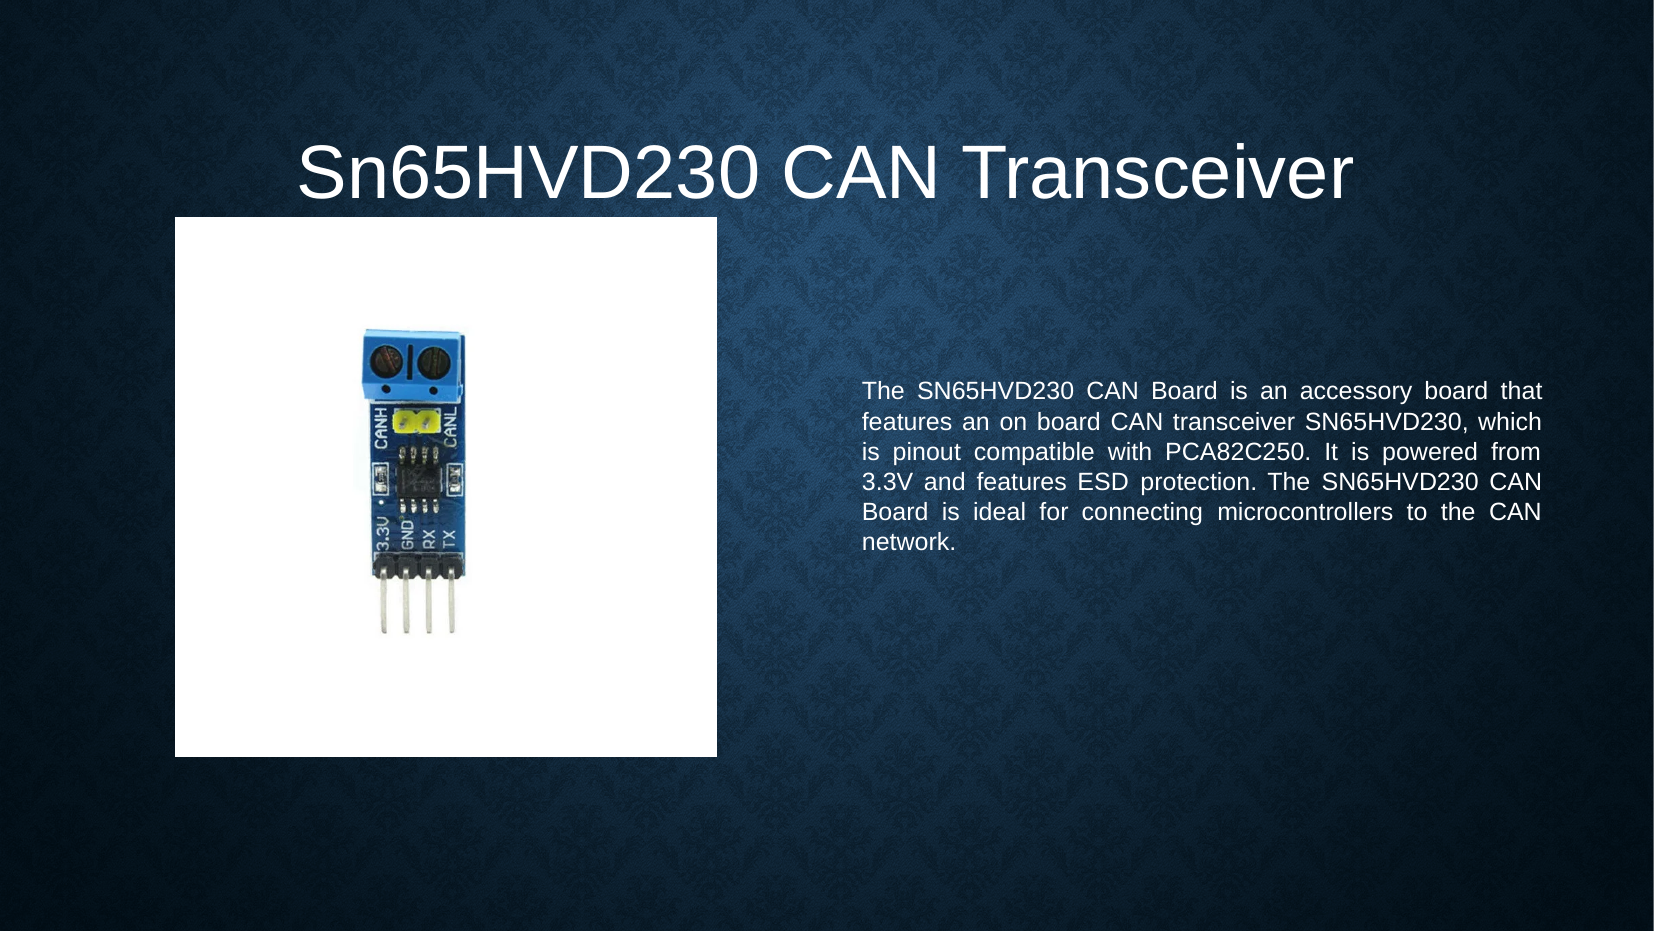

# Sn65HVD230 CAN Transceiver
The SN65HVD230 CAN Board is an accessory board that features an on board CAN transceiver SN65HVD230, which is pinout compatible with PCA82C250. It is powered from 3.3V and features ESD protection. The SN65HVD230 CAN Board is ideal for connecting microcontrollers to the CAN network.